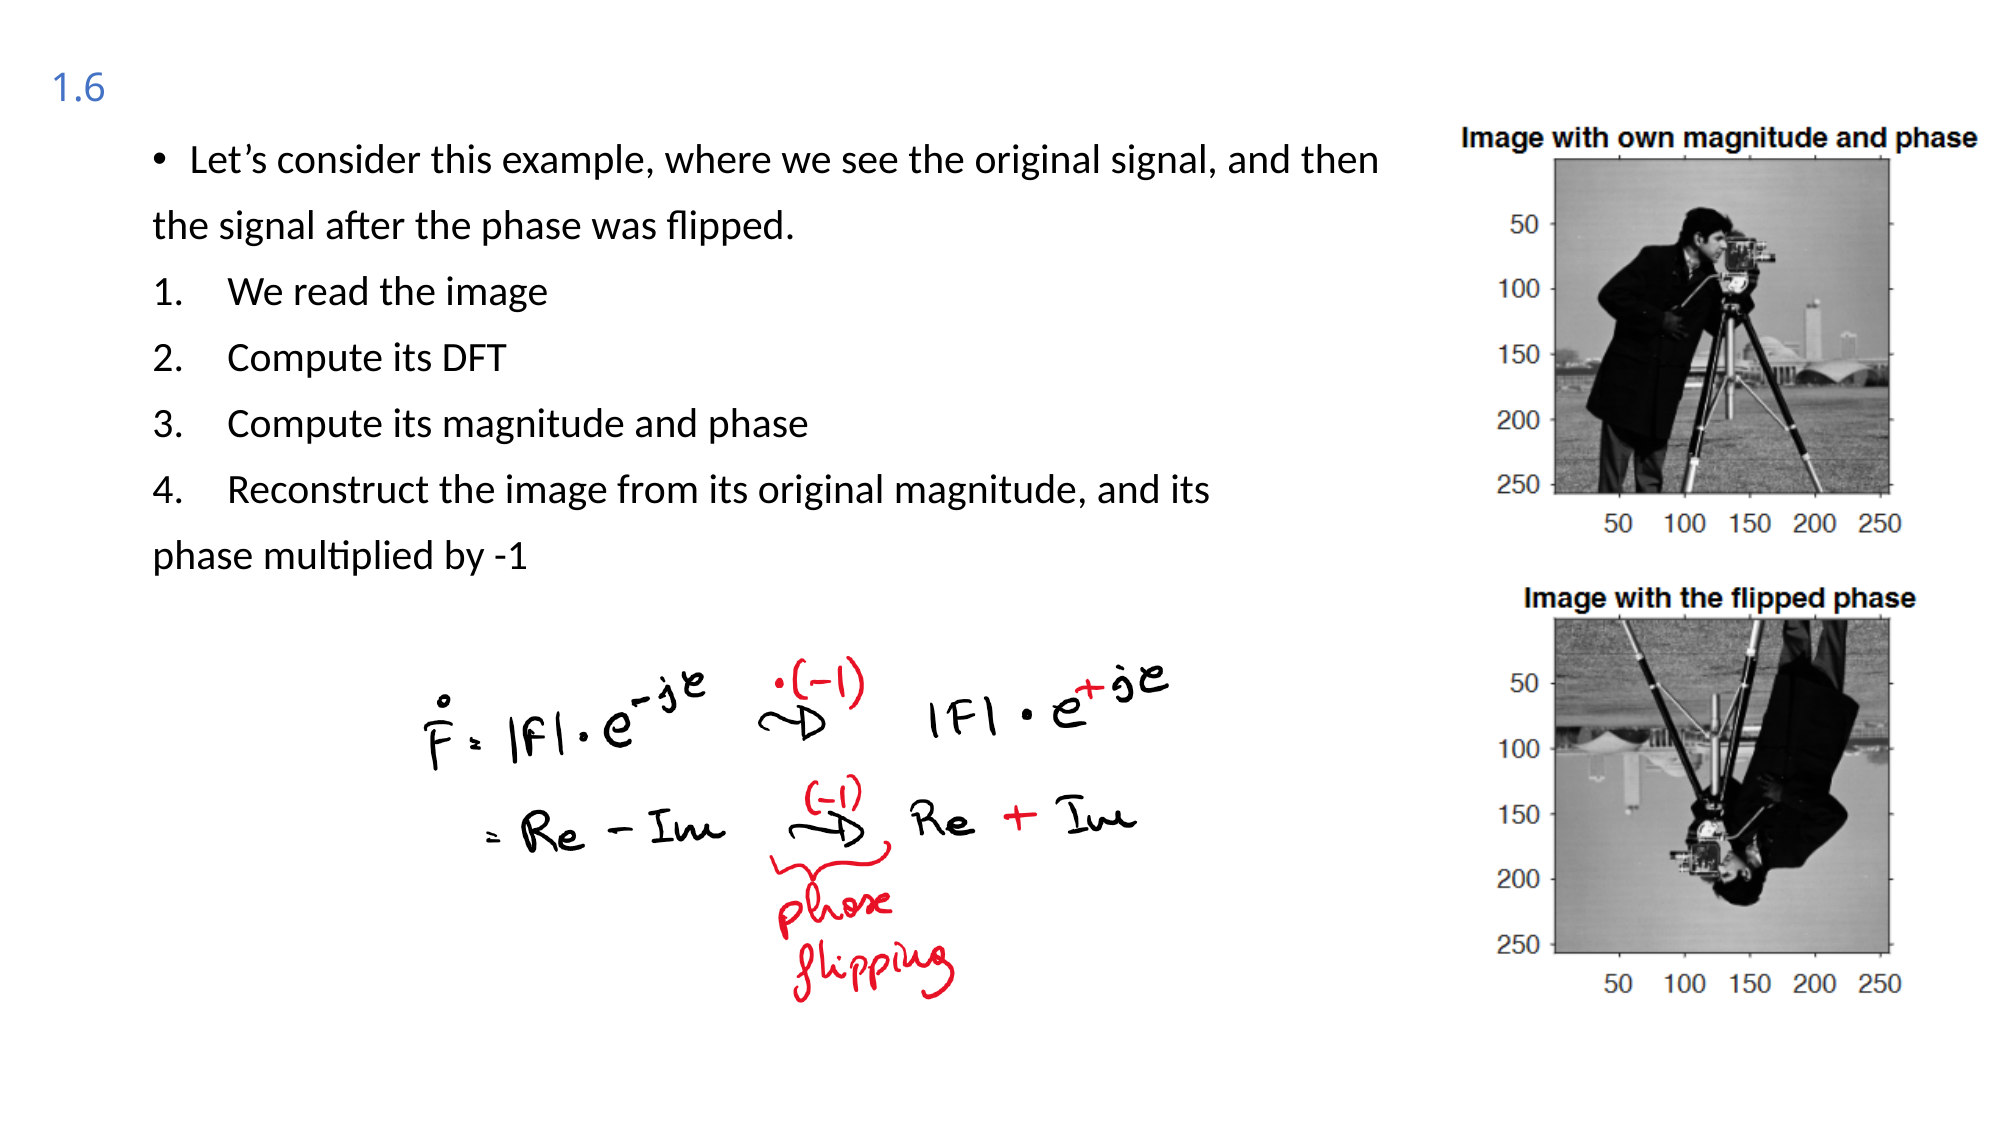

1.6
# Let’s consider this example, where we see the original signal, and then
the signal after the phase was flipped.
We read the image
Compute its DFT
Compute its magnitude and phase
Reconstruct the image from its original magnitude, and its
phase multiplied by -1